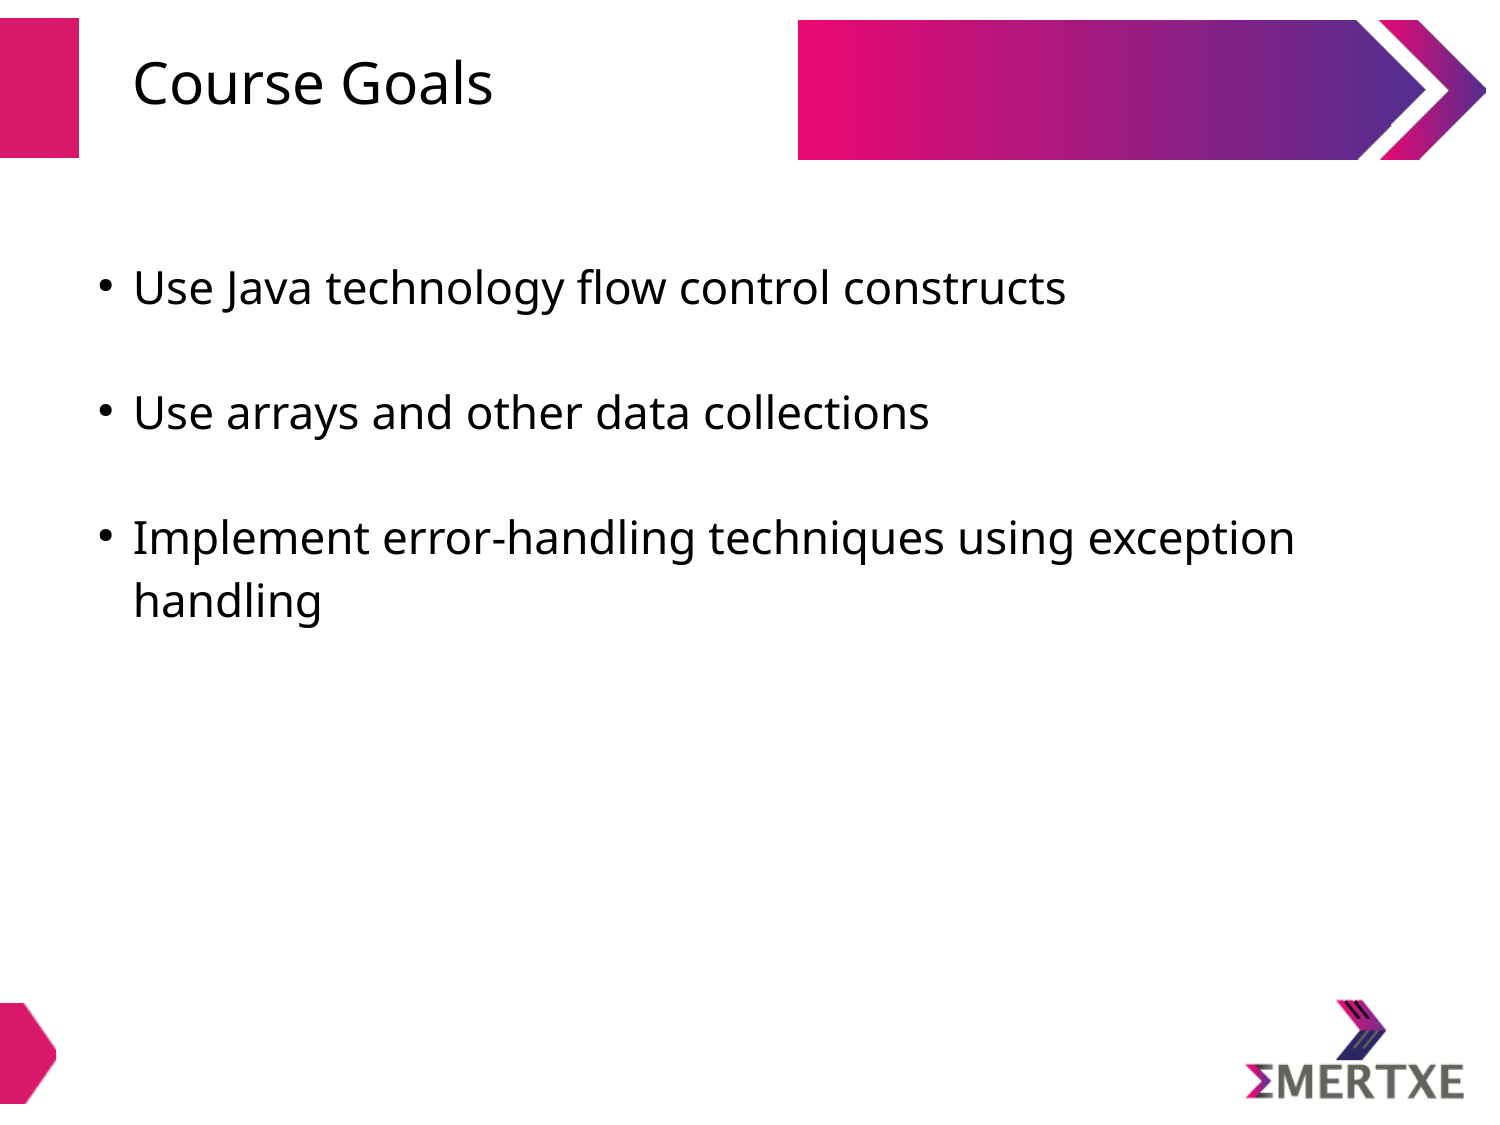

Course Goals
Use Java technology flow control constructs
Use arrays and other data collections
Implement error-handling techniques using exception handling